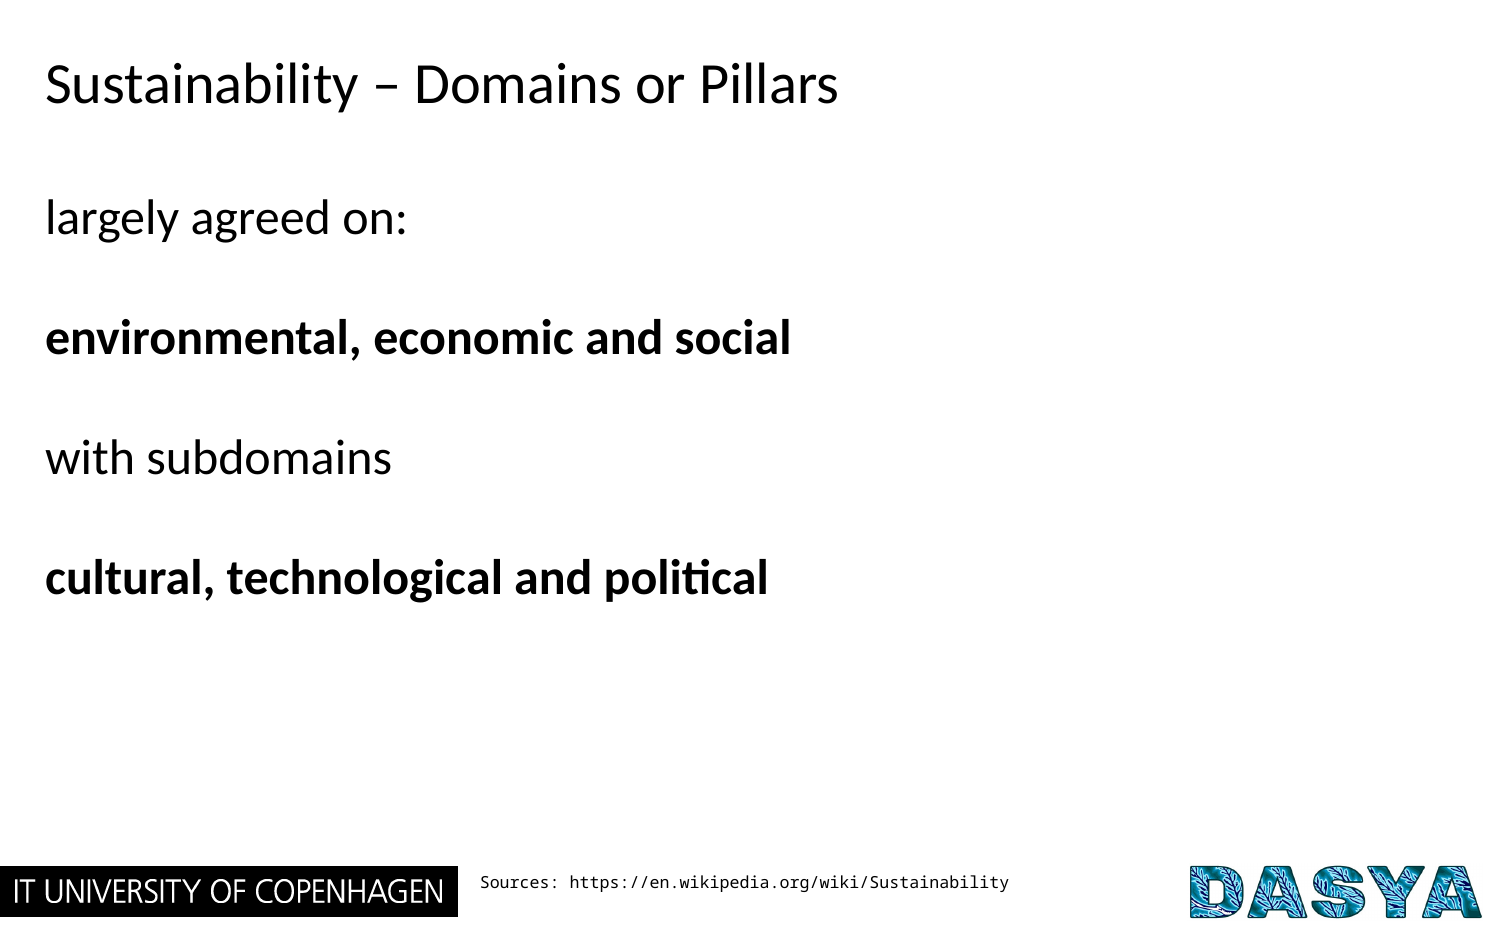

# Sustainability – Domains or Pillars
largely agreed on:
environmental, economic and social
with subdomains
cultural, technological and political
Sources: https://en.wikipedia.org/wiki/Sustainability